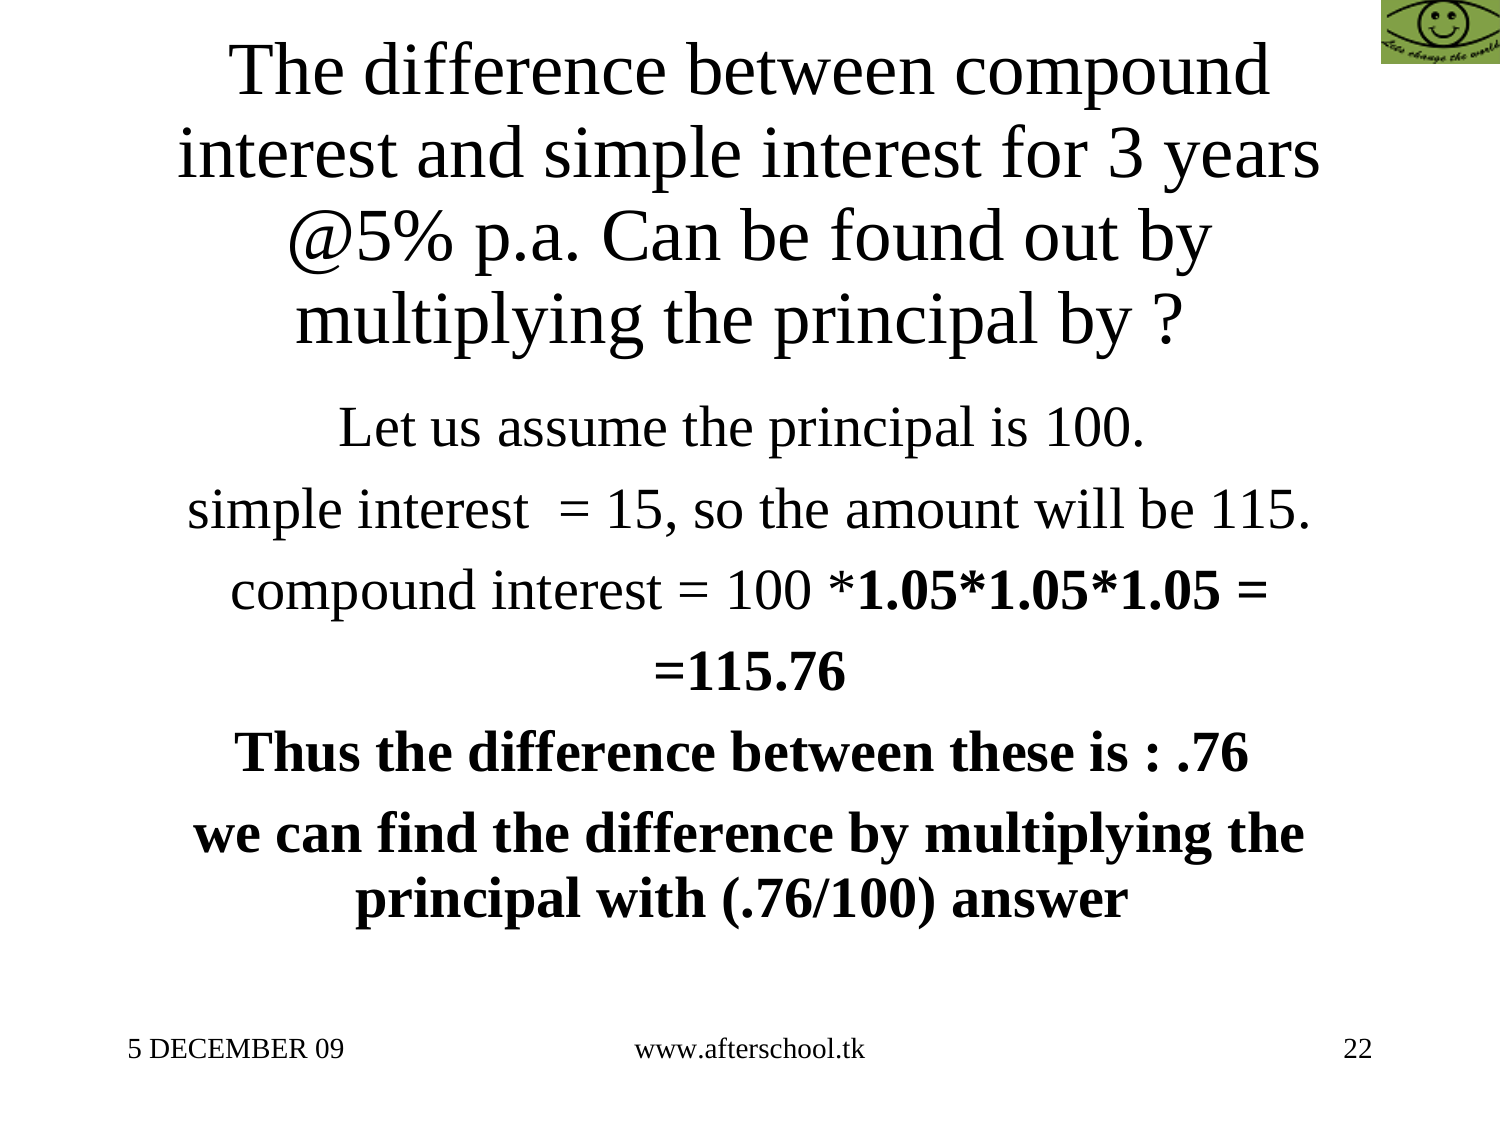

# The difference between compound interest and simple interest for 3 years @5% p.a. Can be found out by multiplying the principal by ?
Let us assume the principal is 100.
simple interest = 15, so the amount will be 115.
compound interest = 100 *1.05*1.05*1.05 =
=115.76
Thus the difference between these is : .76
we can find the difference by multiplying the principal with (.76/100) answer
MFI Seminar Jain PG College
AFTERSCHOOOL centre for social entrepreneurship
22